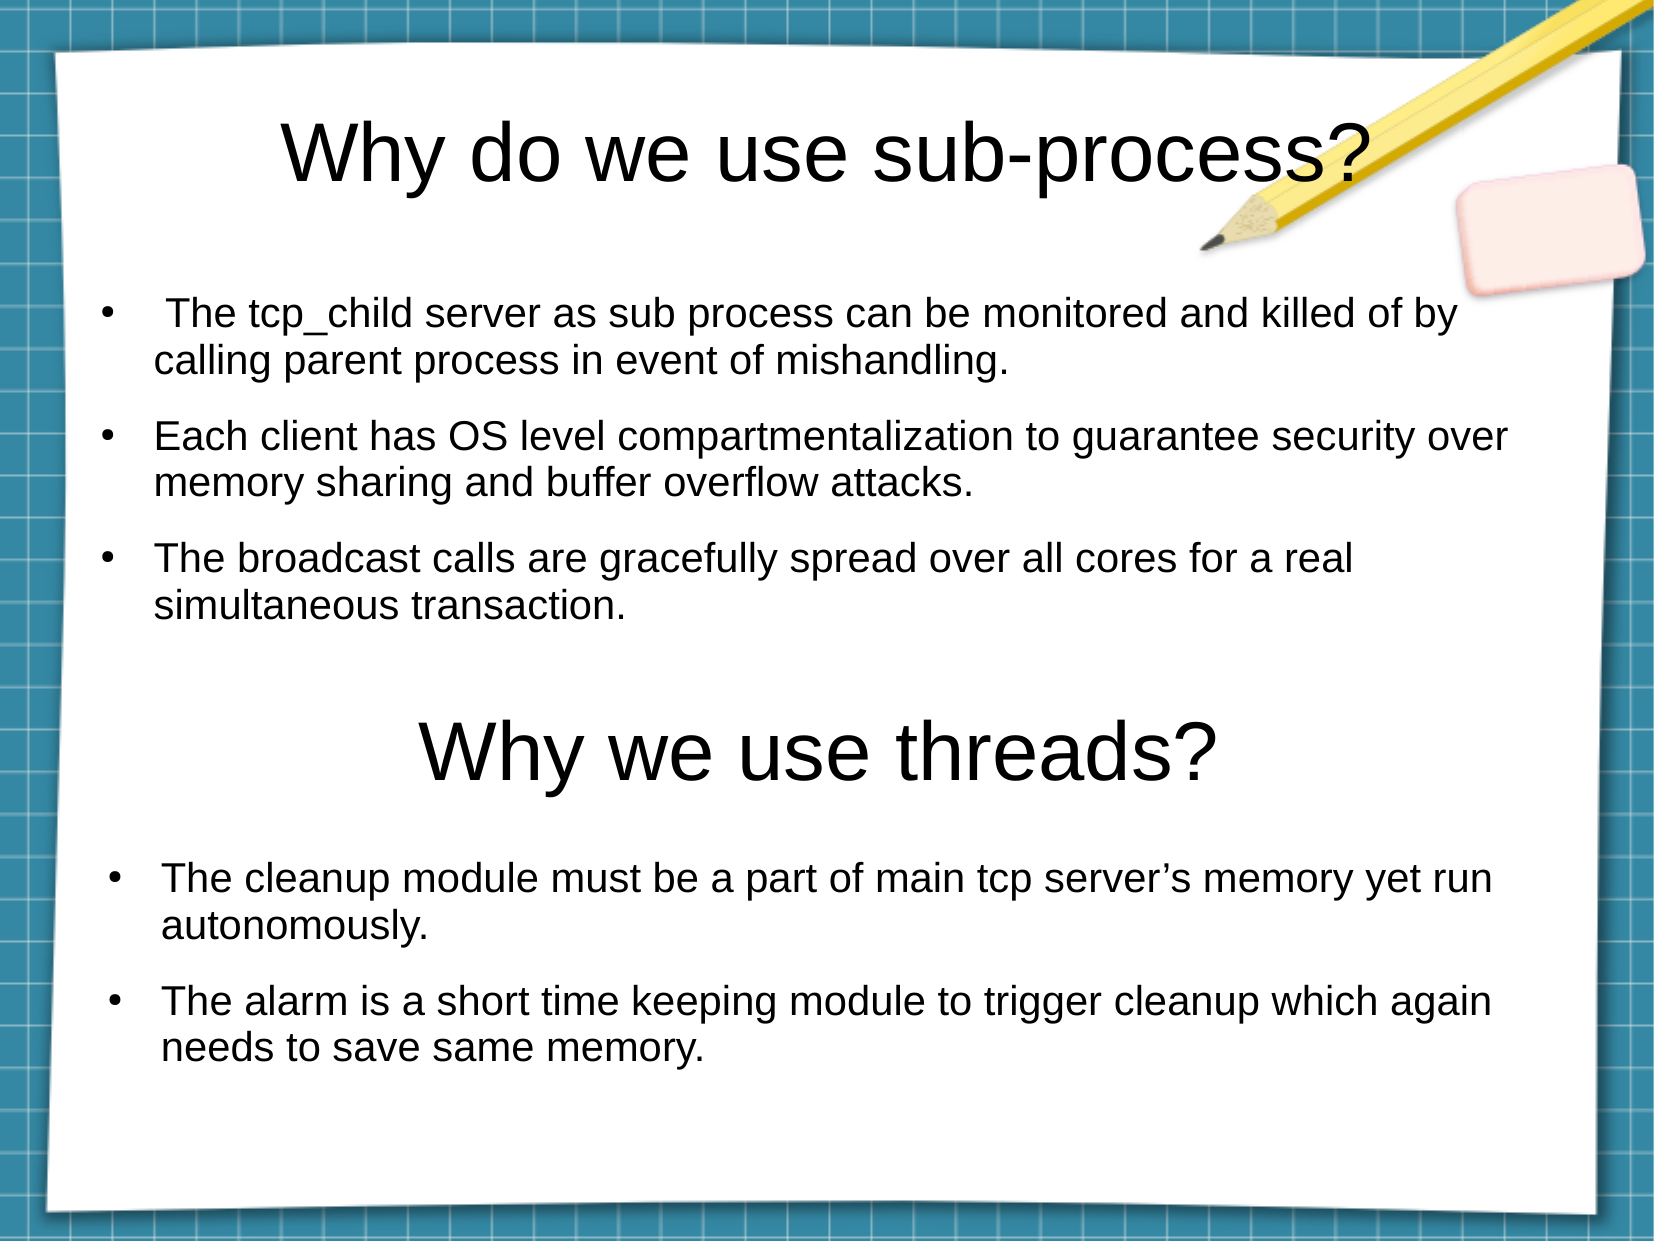

# Why do we use sub-process?
 The tcp_child server as sub process can be monitored and killed of by calling parent process in event of mishandling.
Each client has OS level compartmentalization to guarantee security over memory sharing and buffer overflow attacks.
The broadcast calls are gracefully spread over all cores for a real simultaneous transaction.
Why we use threads?
The cleanup module must be a part of main tcp server’s memory yet run autonomously.
The alarm is a short time keeping module to trigger cleanup which again needs to save same memory.